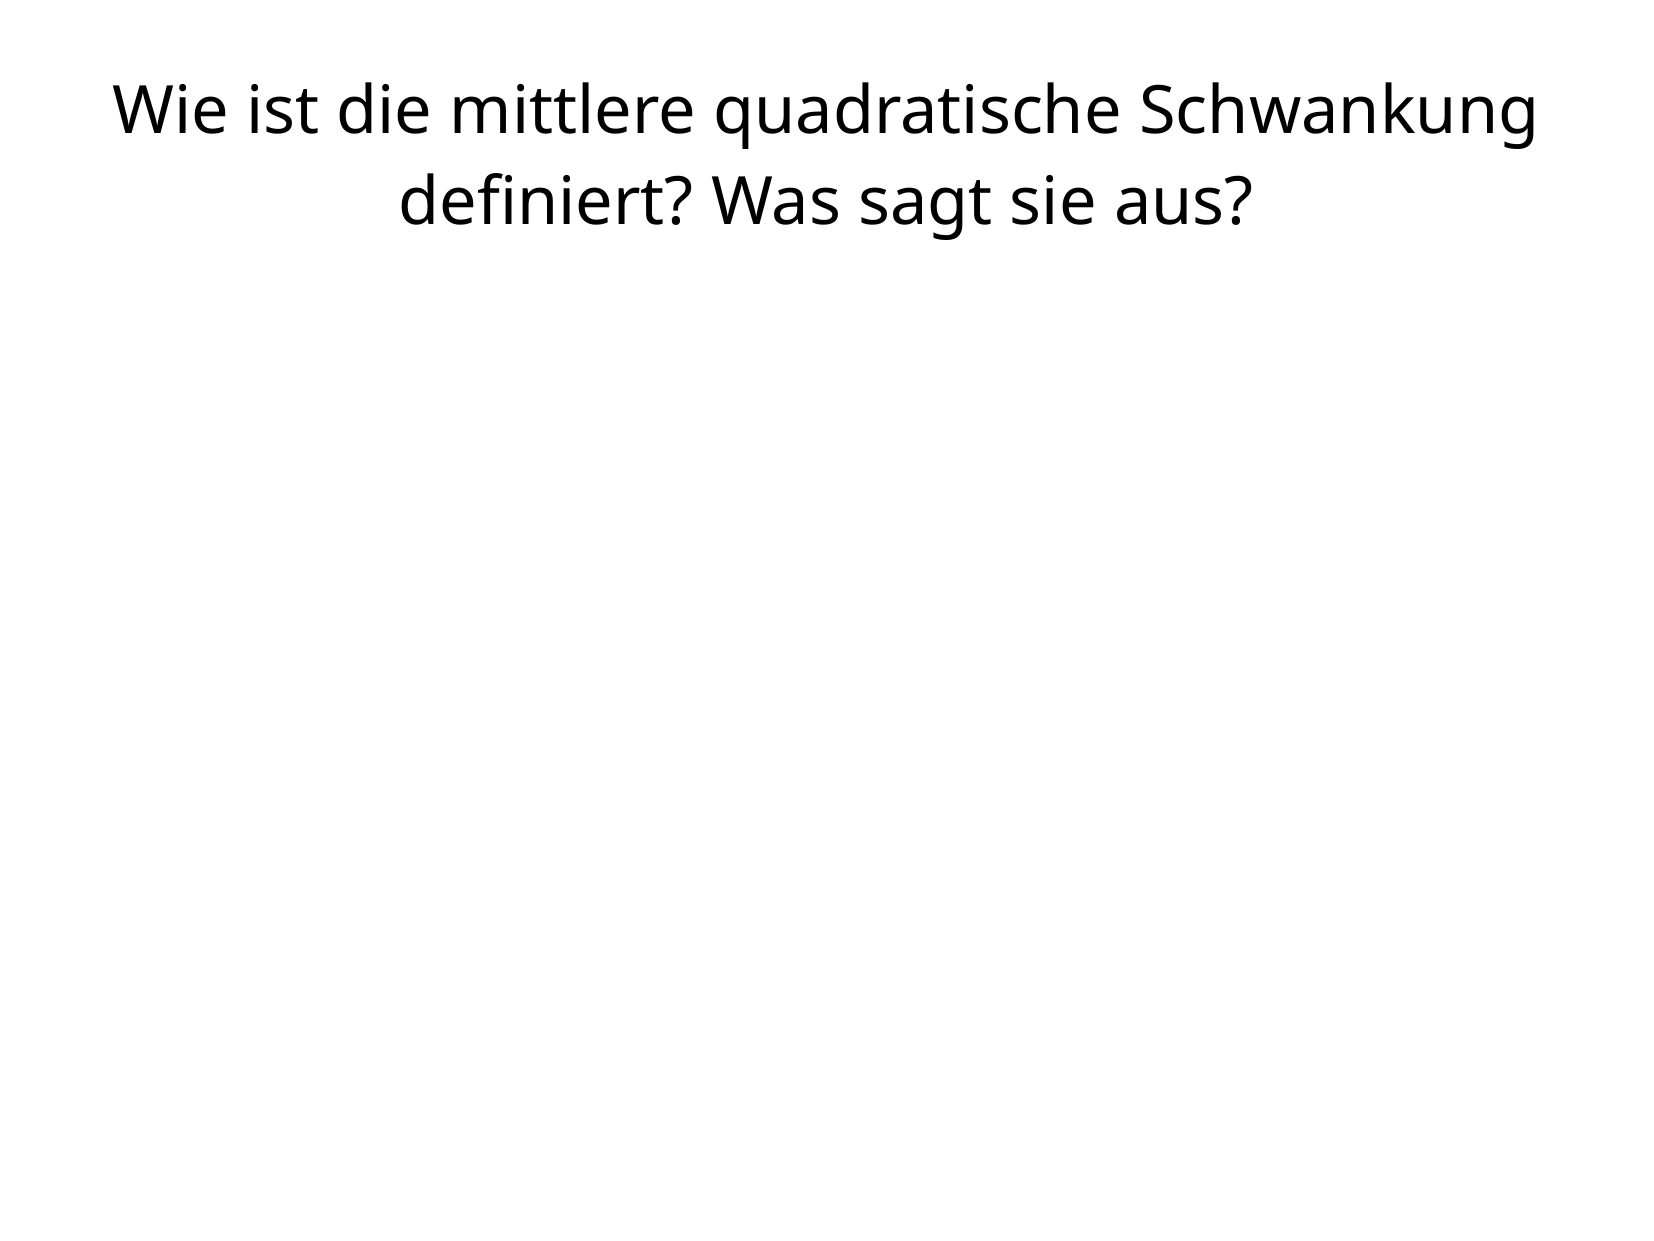

# Wie ist die mittlere quadratische Schwankung definiert? Was sagt sie aus?